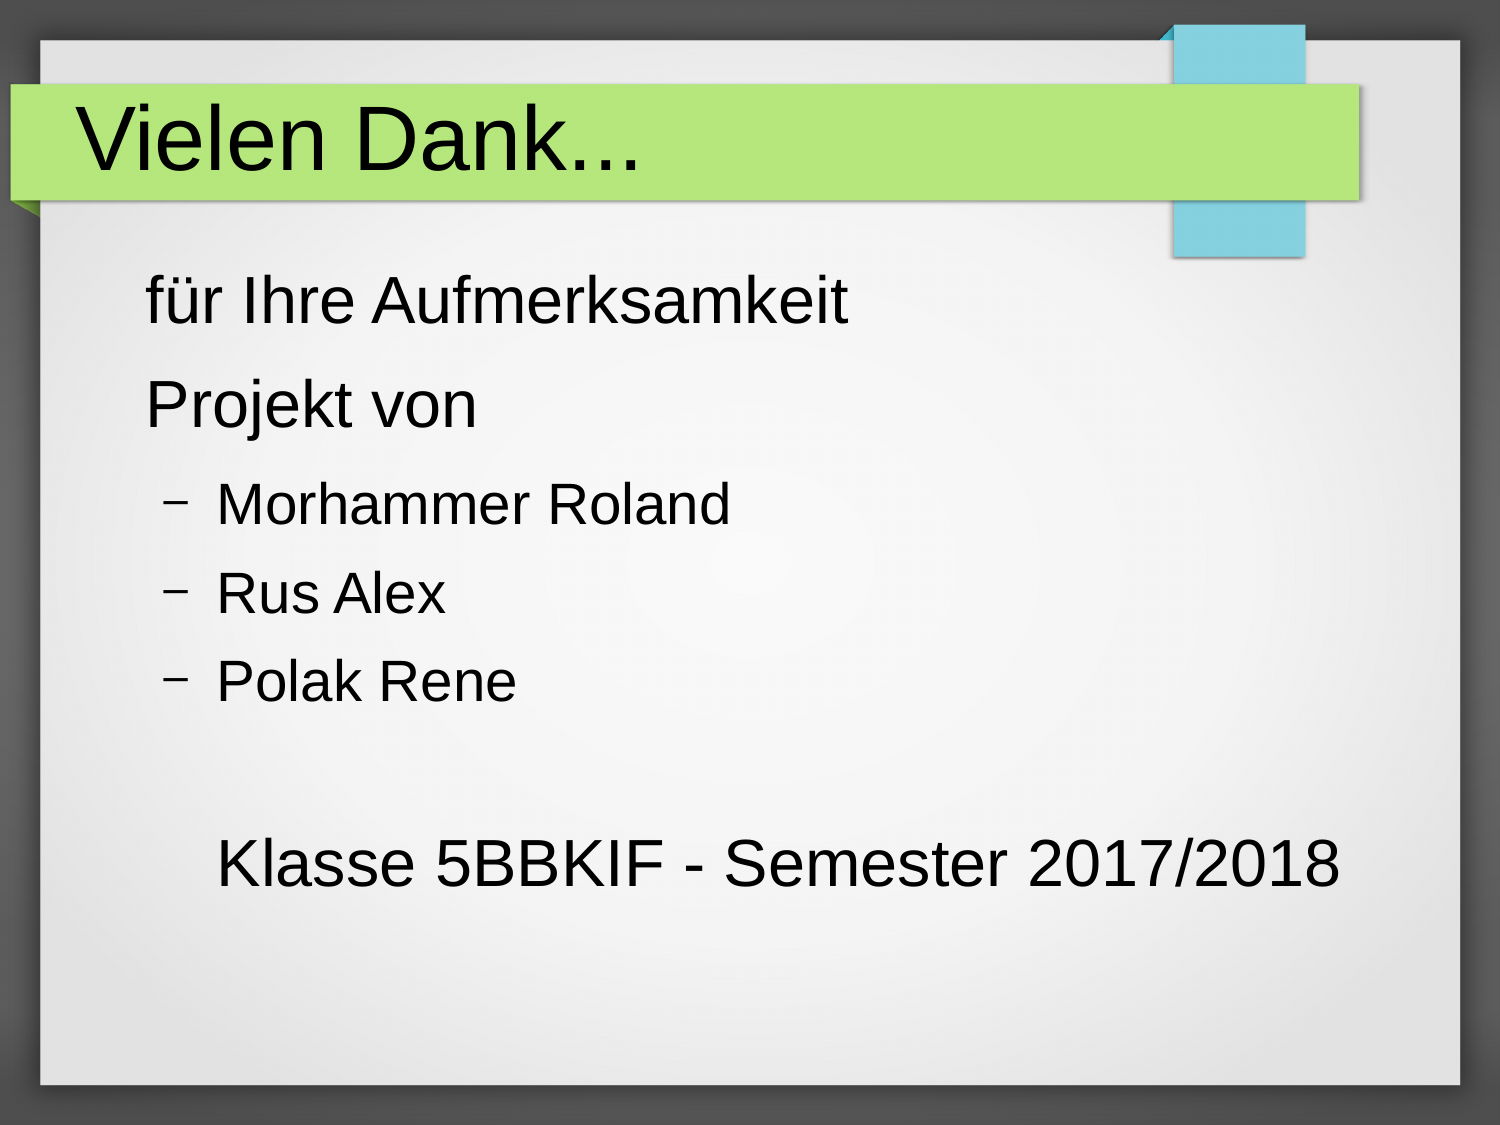

# Vielen Dank...
für Ihre Aufmerksamkeit
Projekt von
Morhammer Roland
Rus Alex
Polak Rene
Klasse 5BBKIF - Semester 2017/2018